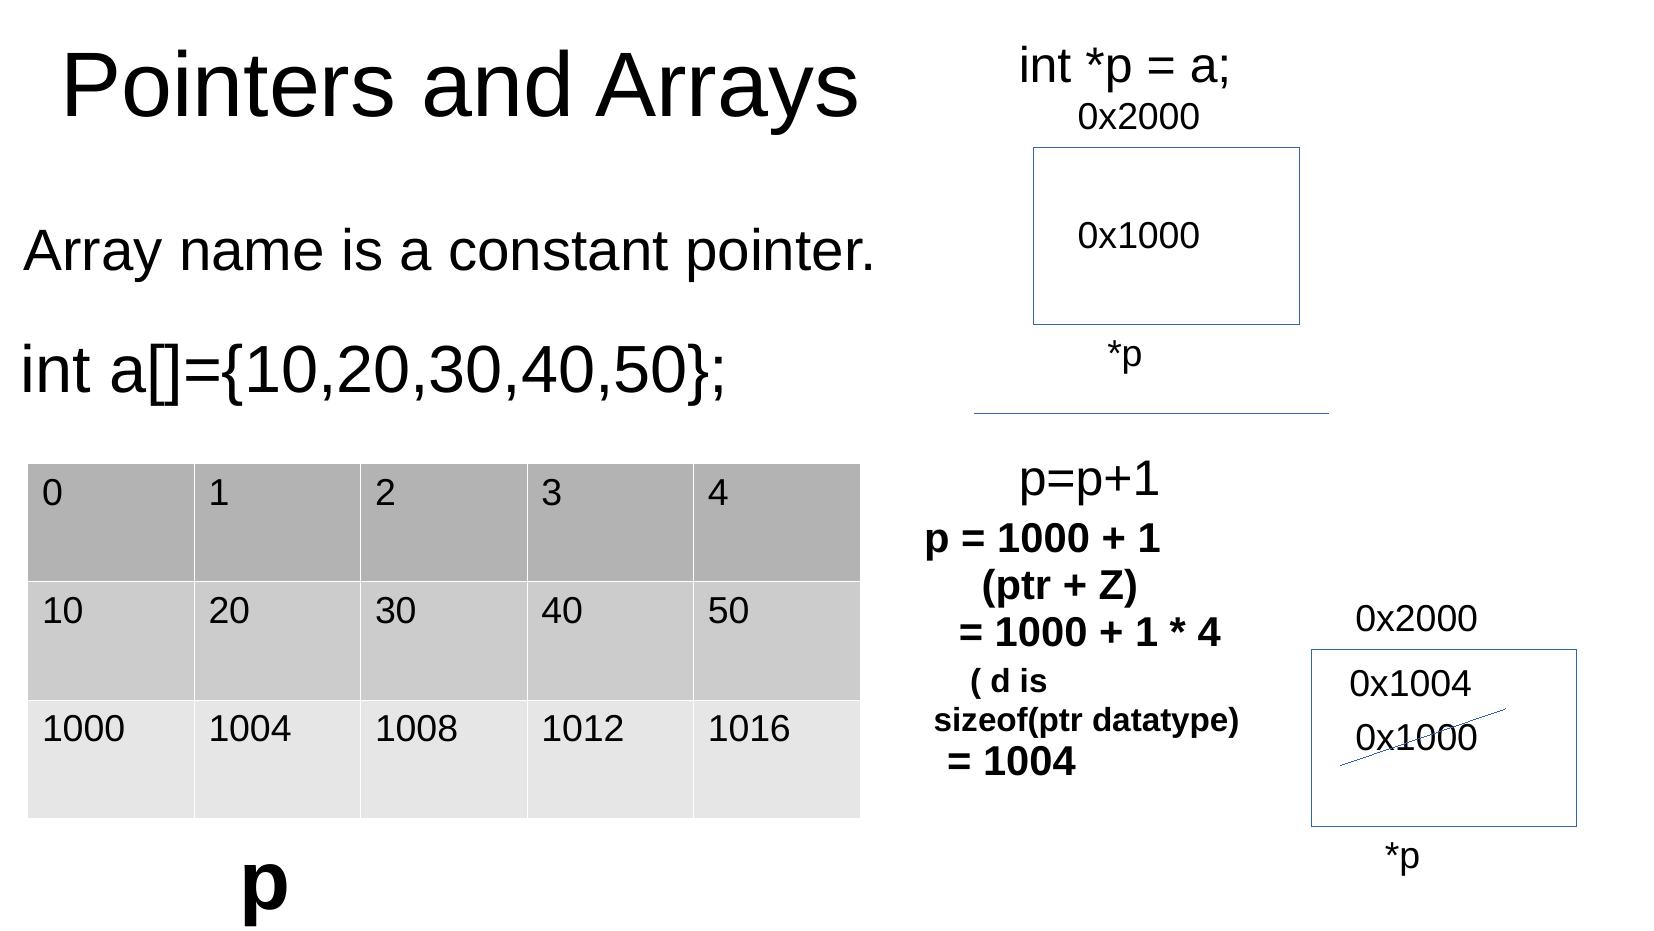

# Pointers and Arrays
int *p = a;
0x2000
0x1000
Array name is a constant pointer.
int a[]={10,20,30,40,50};
*p
p=p+1
| 0 | 1 | 2 | 3 | 4 |
| --- | --- | --- | --- | --- |
| 10 | 20 | 30 | 40 | 50 |
| 1000 | 1004 | 1008 | 1012 | 1016 |
p = 1000 + 1
 (ptr + Z)
 = 1000 + 1 * 4
 ( d is
 sizeof(ptr datatype)
 = 1004
0x2000
0x1004
0x1000
p
*p